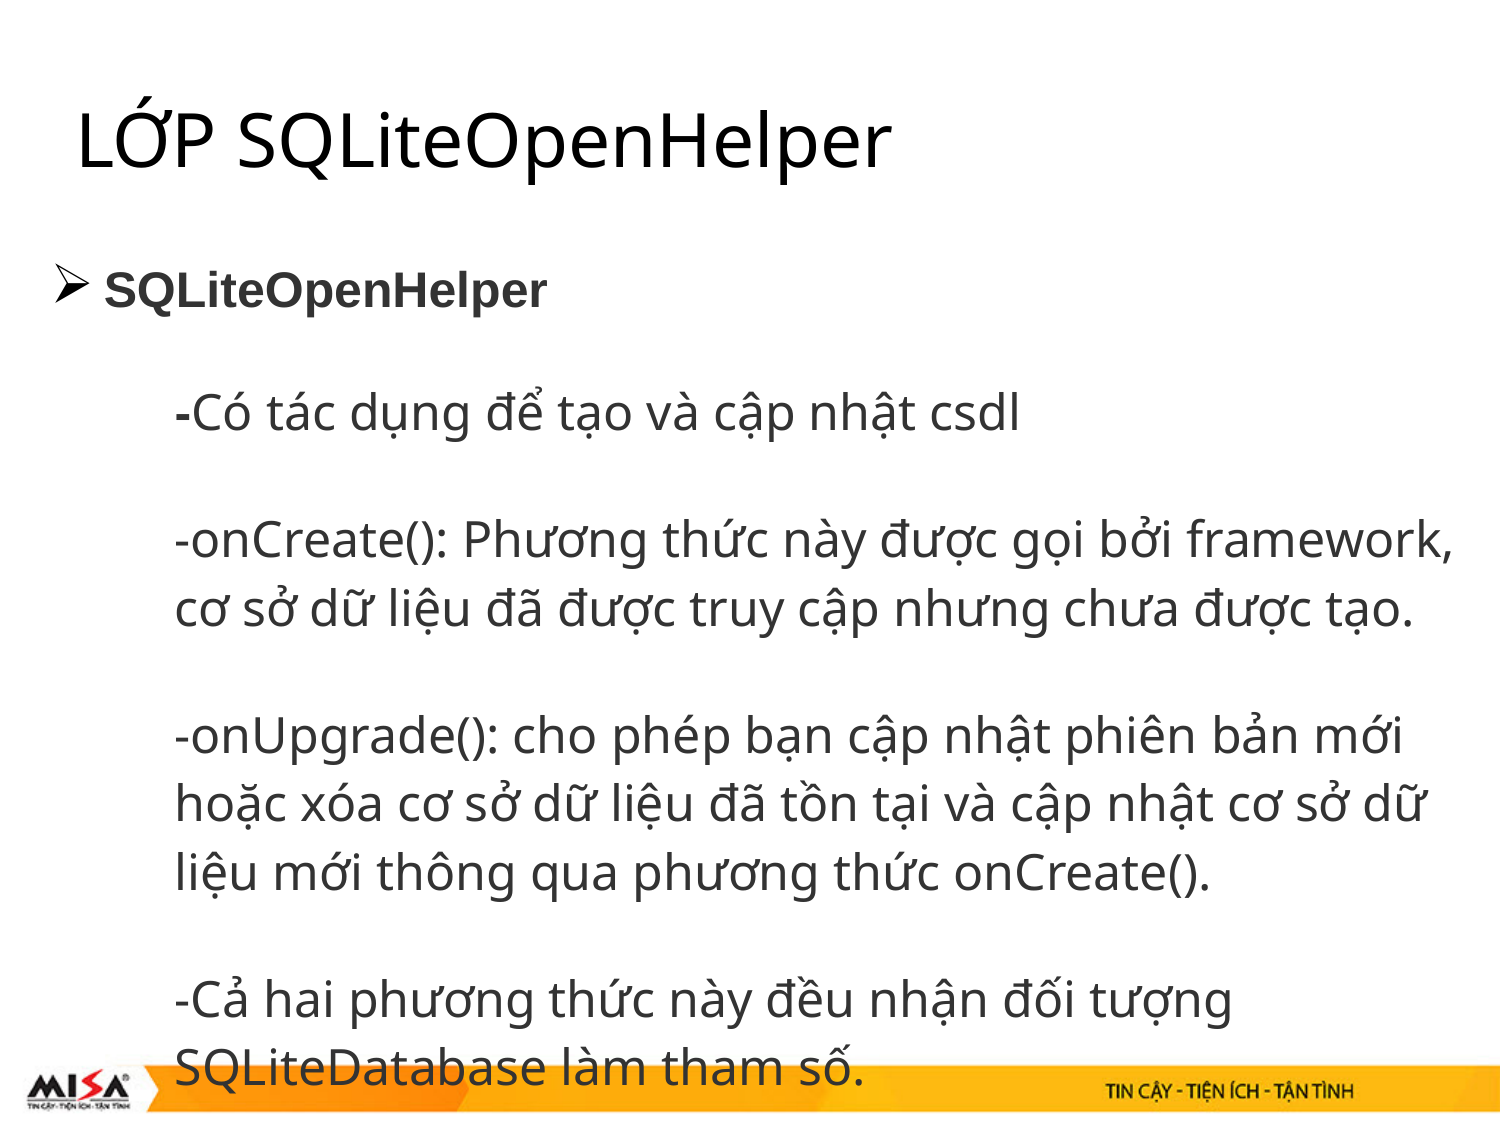

# LỚP SQLiteOpenHelper
SQLiteOpenHelper
-Có tác dụng để tạo và cập nhật csdl
-onCreate(): Phương thức này được gọi bởi framework, cơ sở dữ liệu đã được truy cập nhưng chưa được tạo.
-onUpgrade(): cho phép bạn cập nhật phiên bản mới hoặc xóa cơ sở dữ liệu đã tồn tại và cập nhật cơ sở dữ liệu mới thông qua phương thức onCreate().
-Cả hai phương thức này đều nhận đối tượng SQLiteDatabase làm tham số.